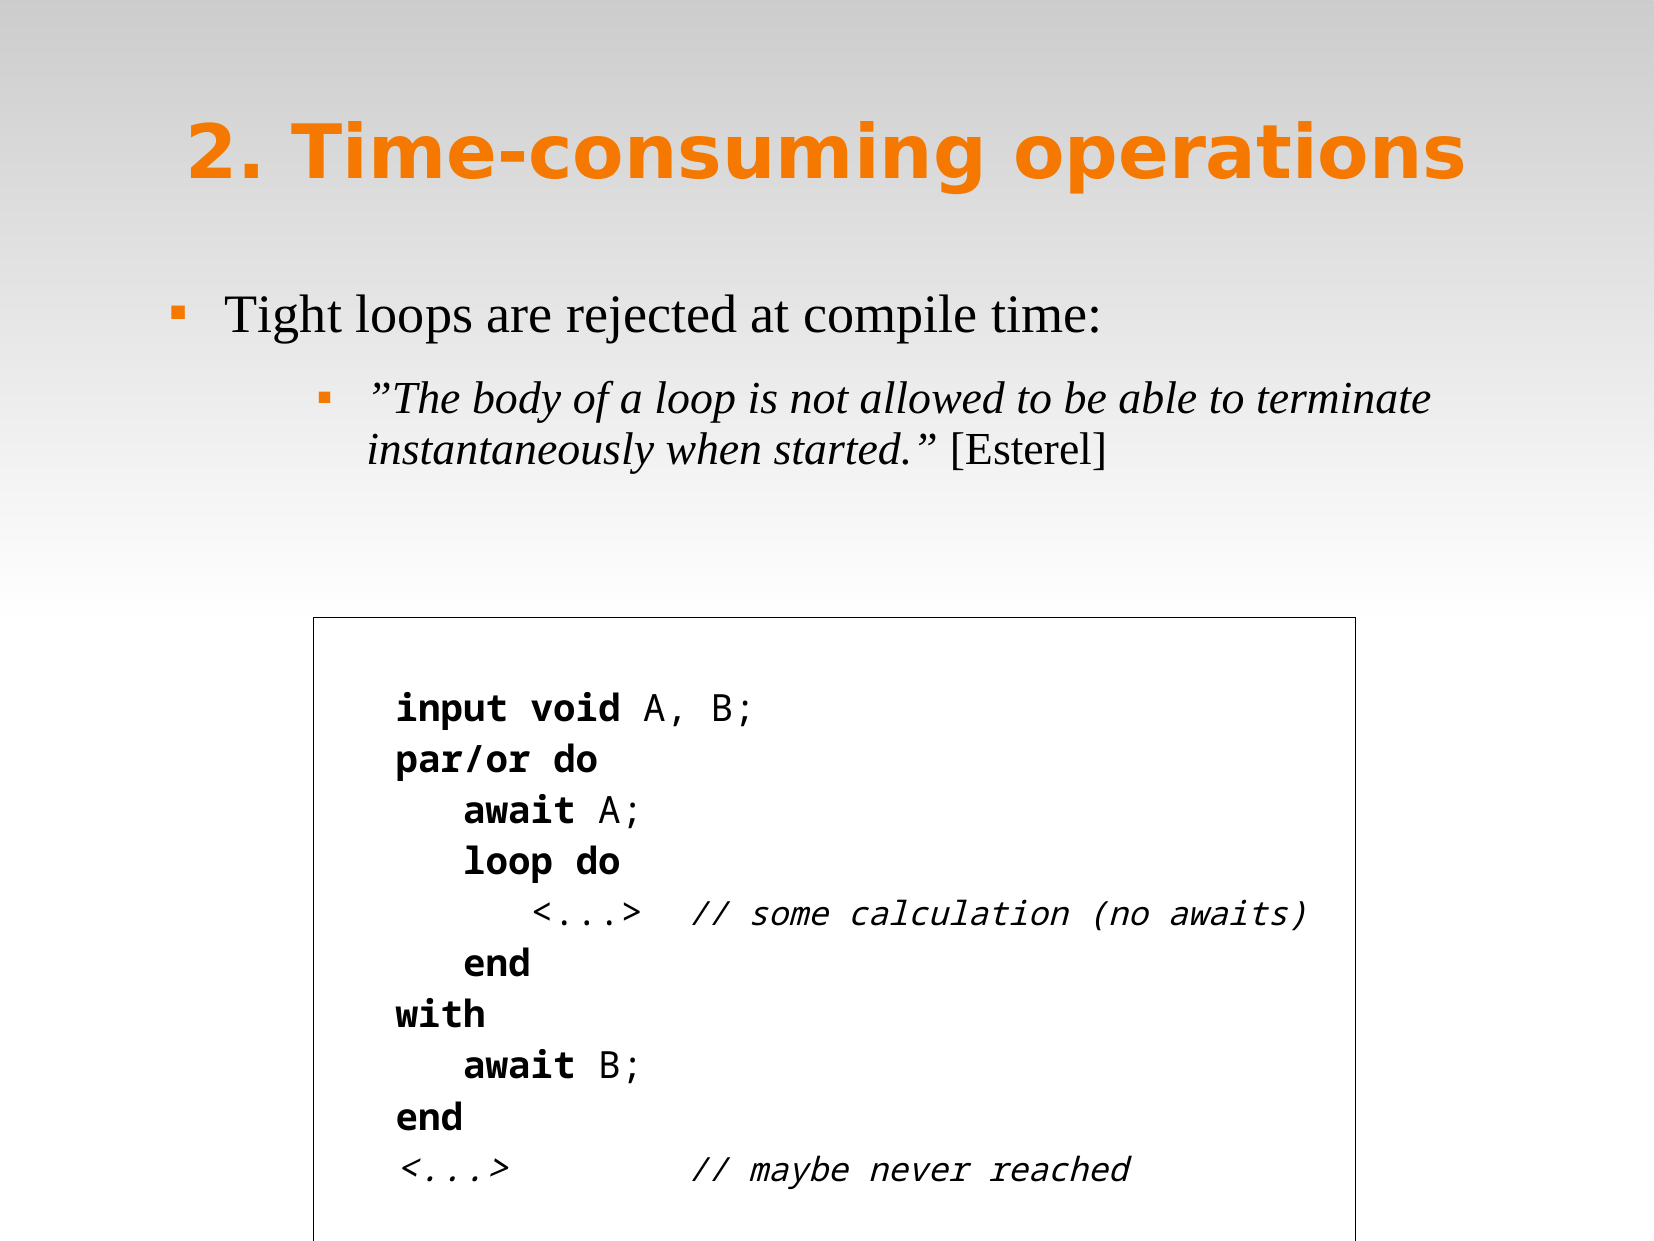

# 2. Time-consuming operations
Tight loops are rejected at compile time:
”The body of a loop is not allowed to be able to terminate instantaneously when started.” [Esterel]
 input void A, B;
 par/or do
 await A;
 loop do
 <...> // some calculation (no awaits)
 end
 with
 await B;
 end
 <...> // maybe never reached